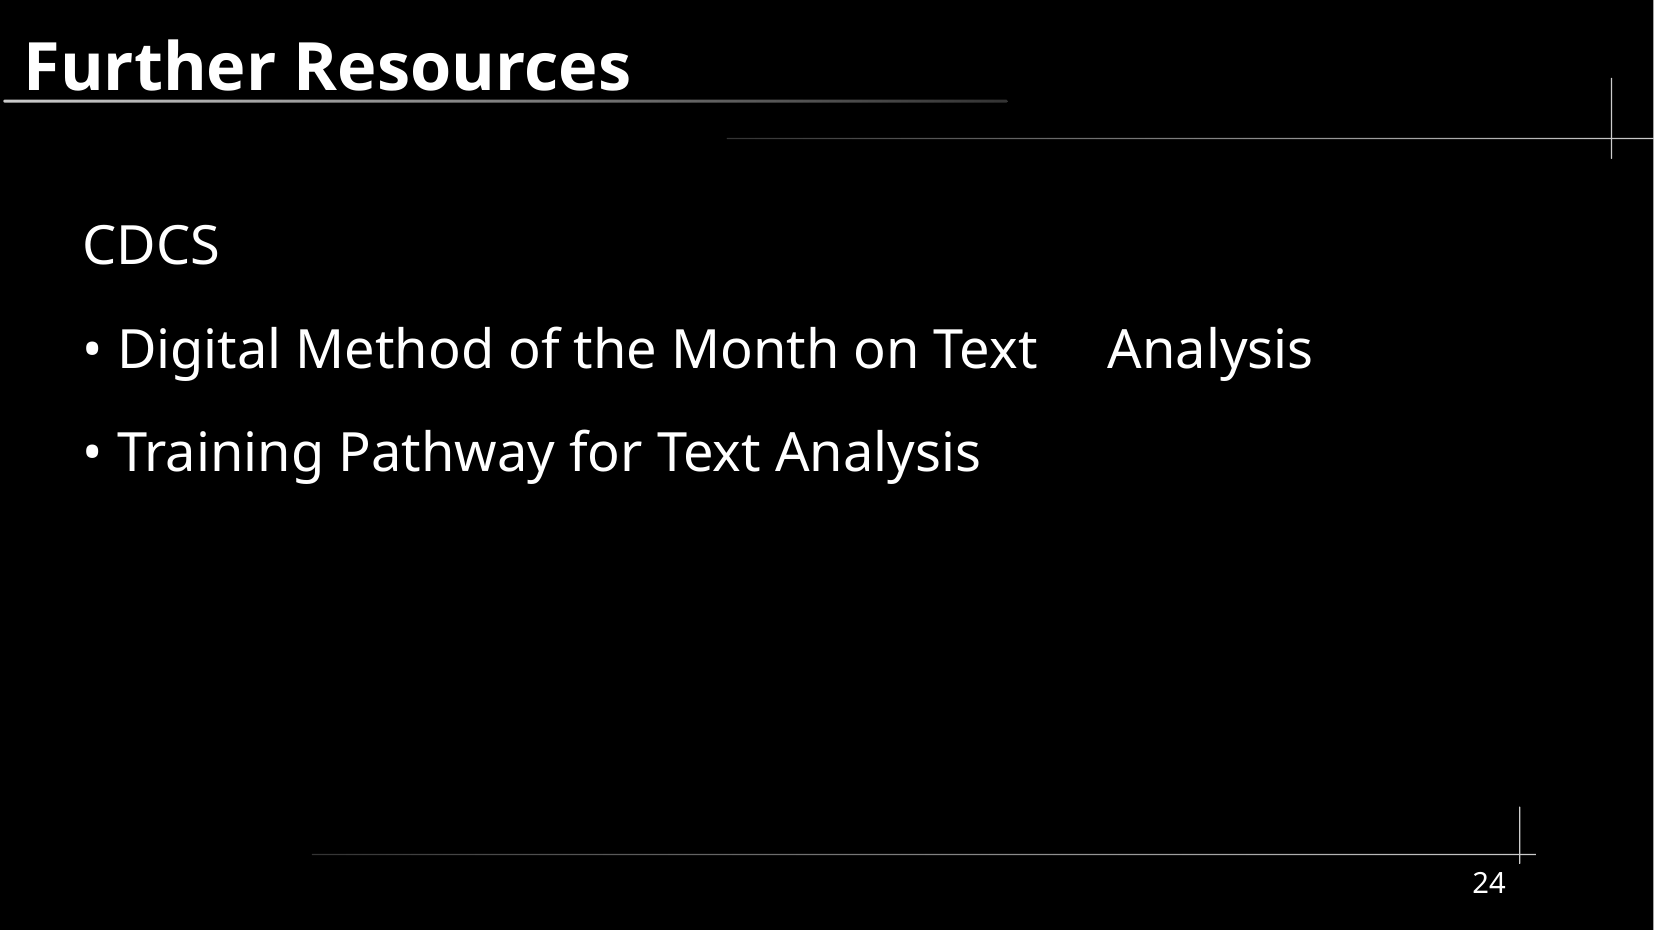

# Further Resources
CDCS
• Digital Method of the Month on Text Analysis
• Training Pathway for Text Analysis
24